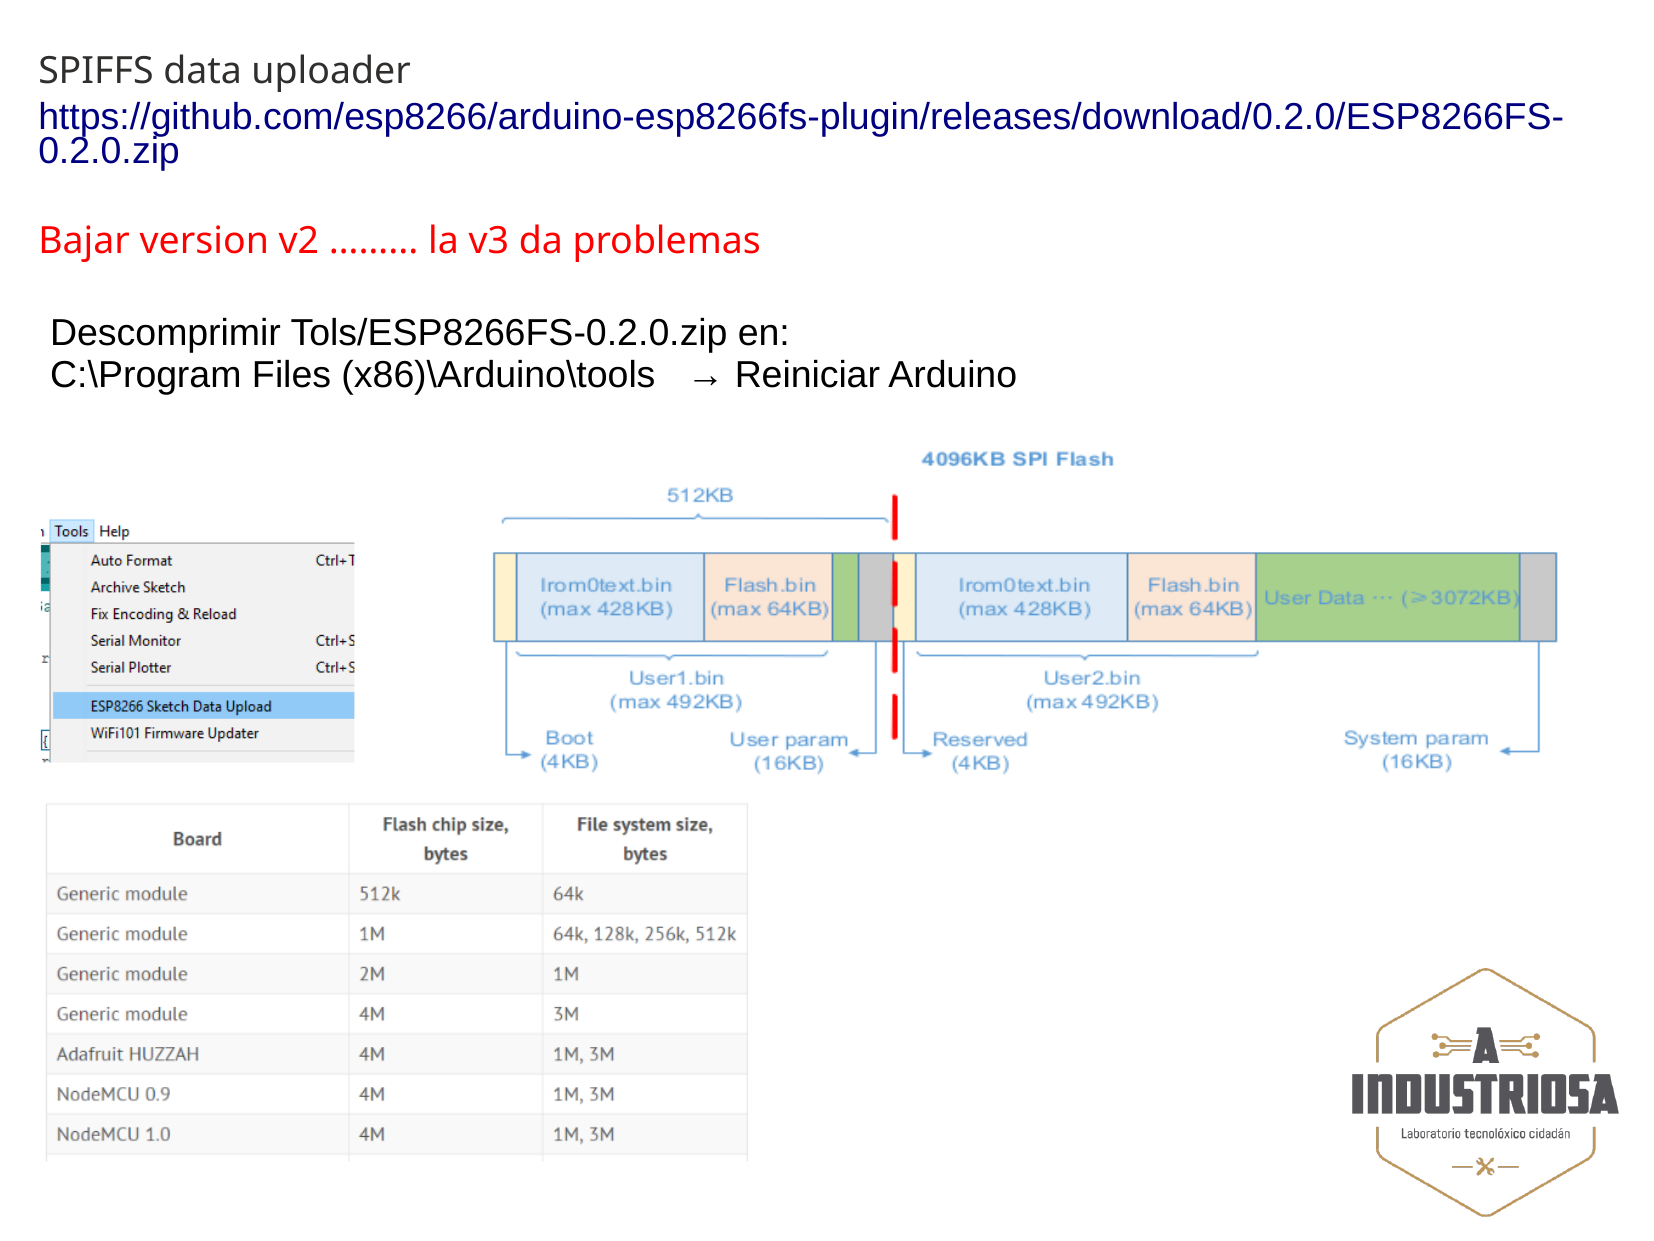

SPIFFS data uploader
https://github.com/esp8266/arduino-esp8266fs-plugin/releases/download/0.2.0/ESP8266FS-0.2.0.zip
Bajar version v2 ……... la v3 da problemas
Descomprimir Tols/ESP8266FS-0.2.0.zip en:
C:\Program Files (x86)\Arduino\tools → Reiniciar Arduino